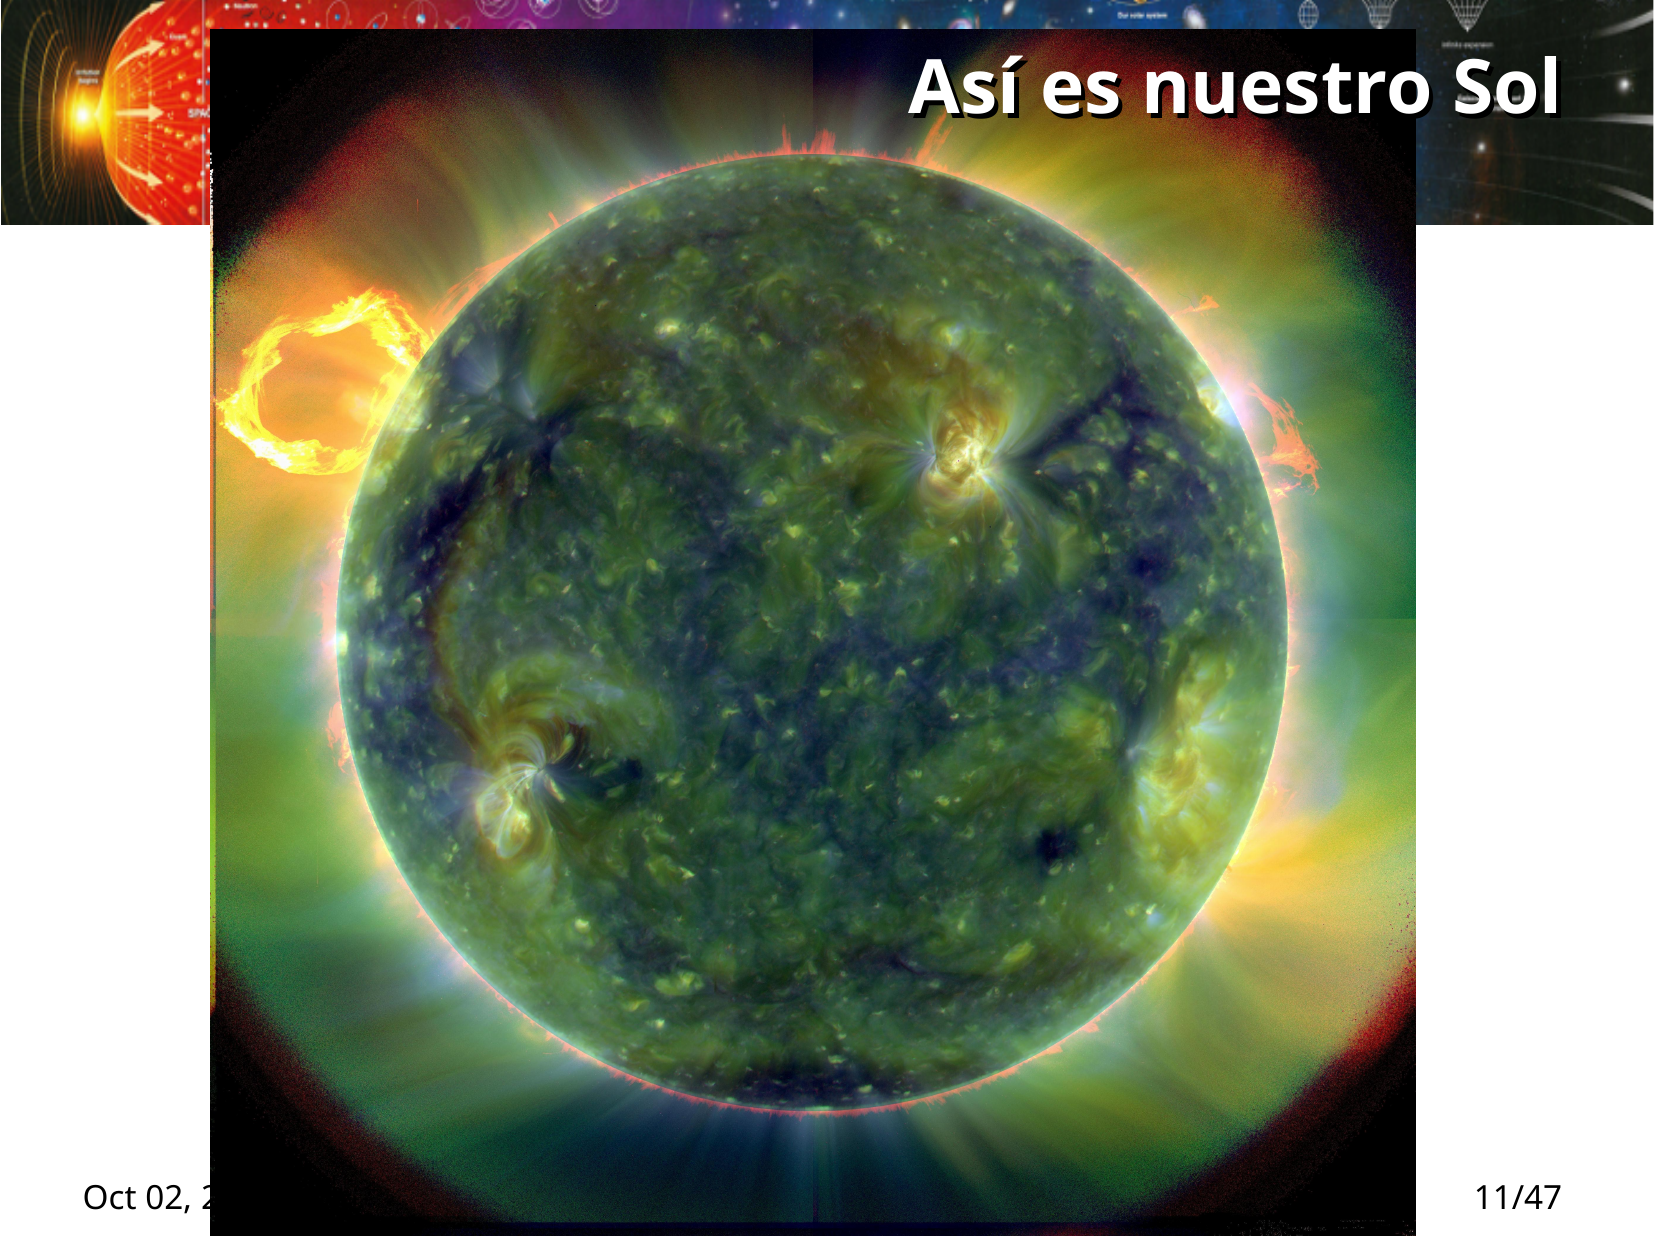

# Así es nuestro Sol
Oct 02, 2019
Asorey IPAC 2019 U02C02
11